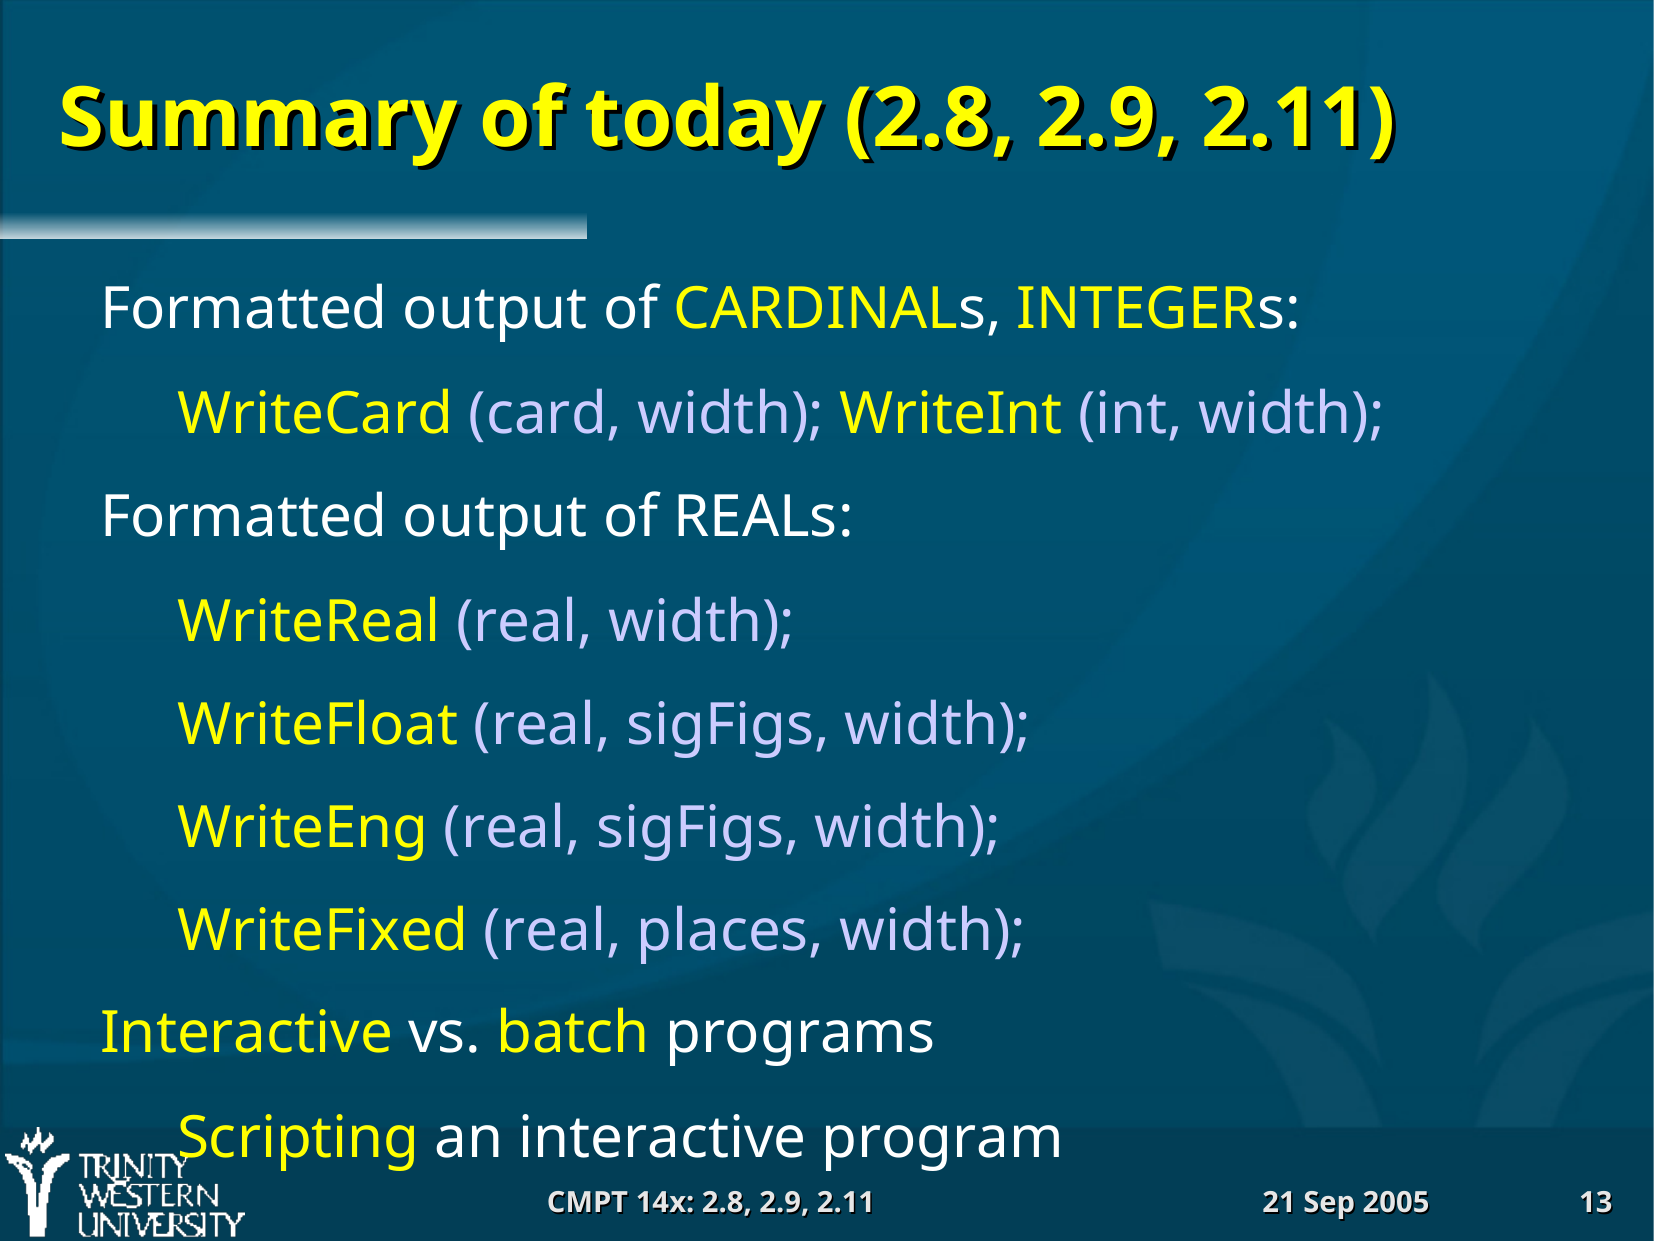

# Summary of today (2.8, 2.9, 2.11)
Formatted output of CARDINALs, INTEGERs:
WriteCard (card, width); WriteInt (int, width);
Formatted output of REALs:
WriteReal (real, width);
WriteFloat (real, sigFigs, width);
WriteEng (real, sigFigs, width);
WriteFixed (real, places, width);
Interactive vs. batch programs
Scripting an interactive program
CMPT 14x: 2.8, 2.9, 2.11
21 Sep 2005
13